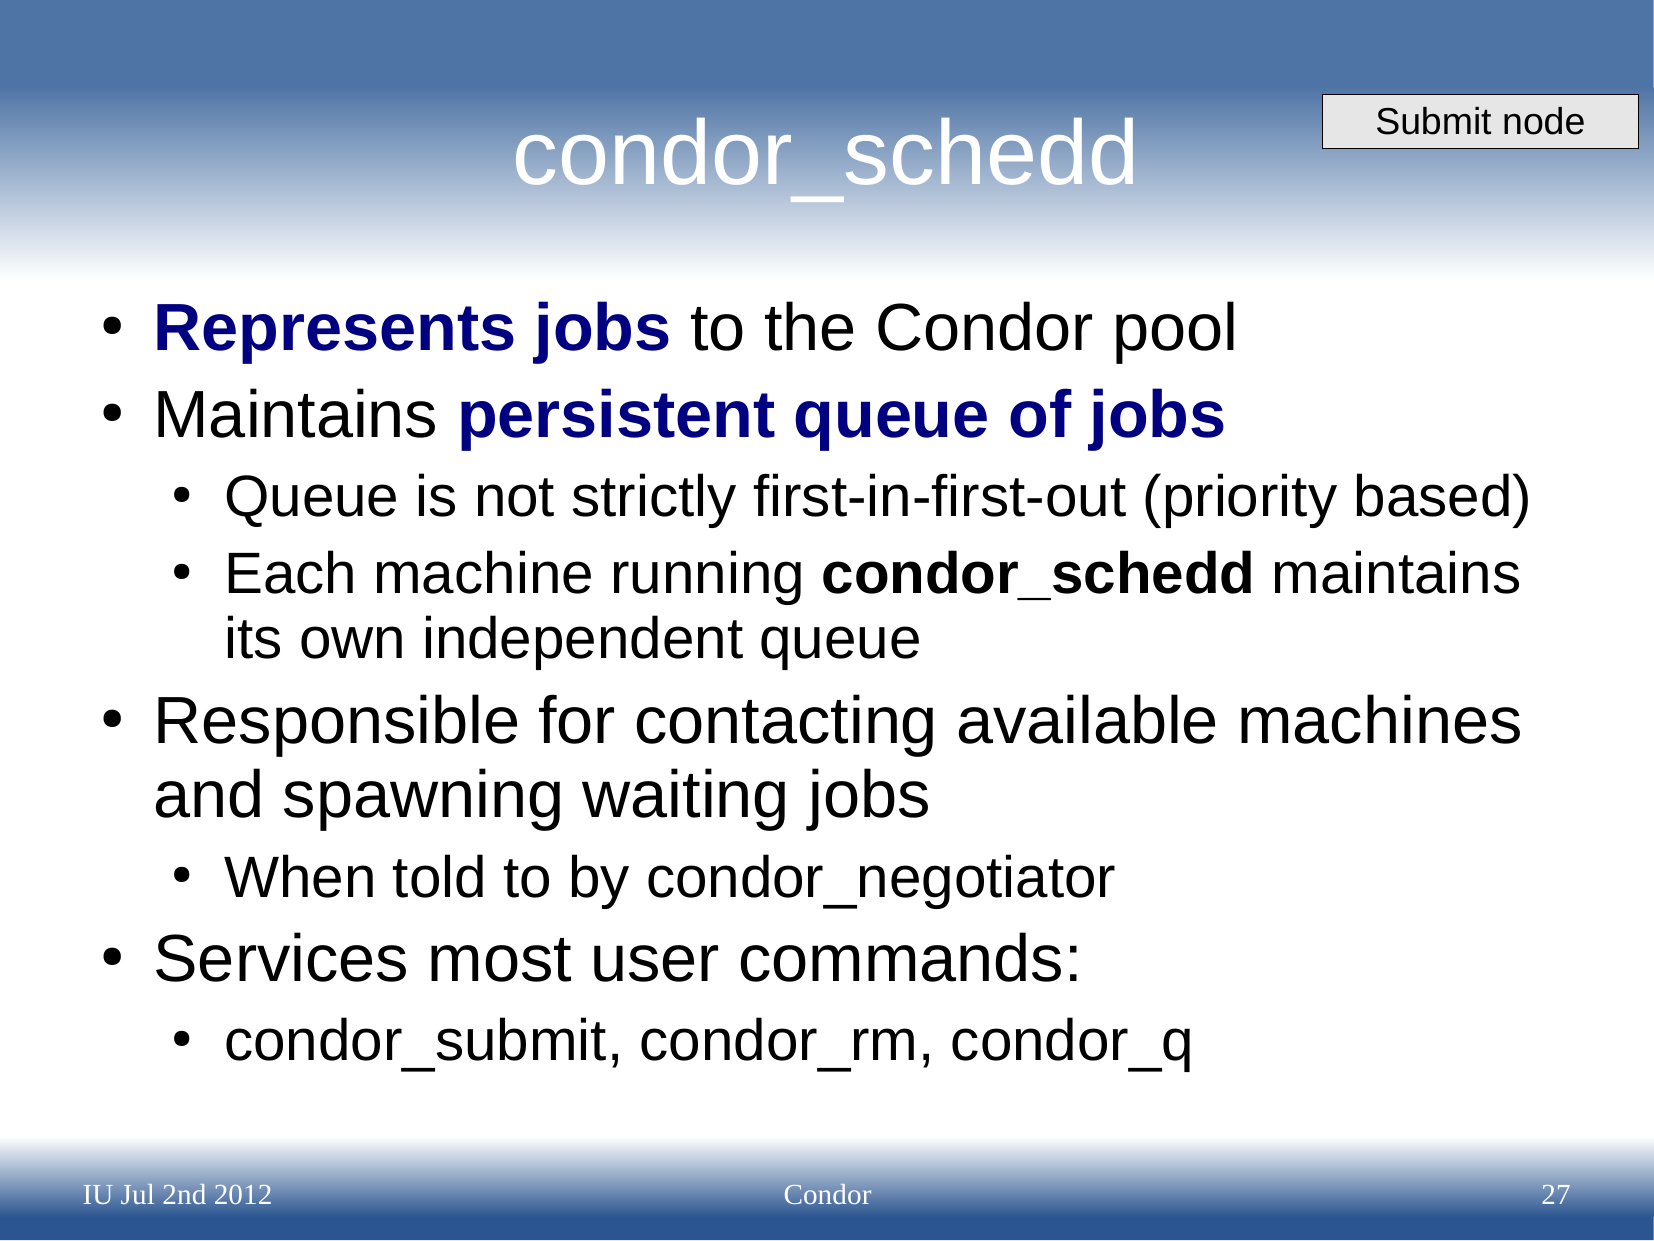

# condor_schedd
Submit node
Represents jobs to the Condor pool
Maintains persistent queue of jobs
Queue is not strictly first-in-first-out (priority based)
Each machine running condor_schedd maintains its own independent queue
Responsible for contacting available machines and spawning waiting jobs
When told to by condor_negotiator
Services most user commands:
condor_submit, condor_rm, condor_q
IU Jul 2nd 2012
Condor
27